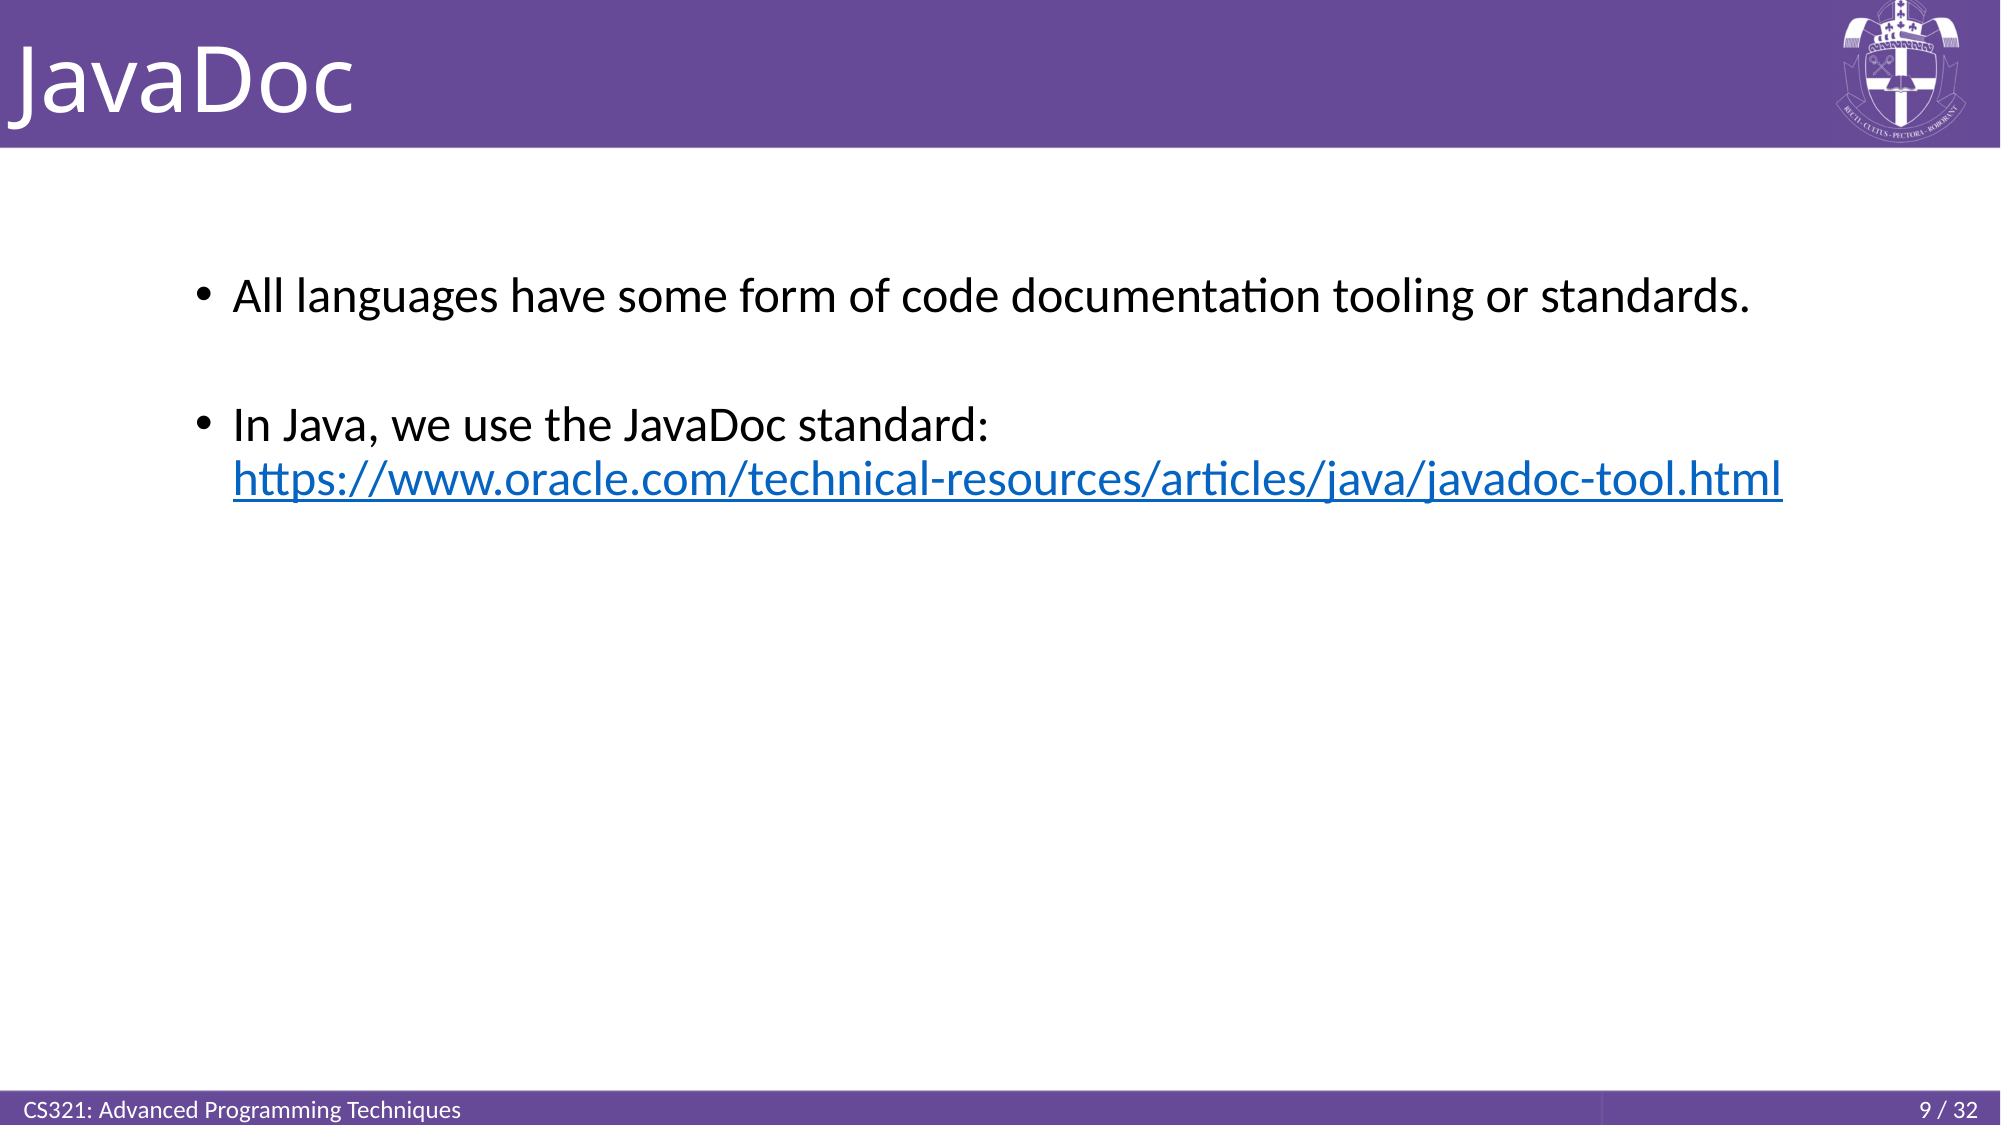

# JavaDoc
All languages have some form of code documentation tooling or standards.
In Java, we use the JavaDoc standard: https://www.oracle.com/technical-resources/articles/java/javadoc-tool.html
CS321: Advanced Programming Techniques